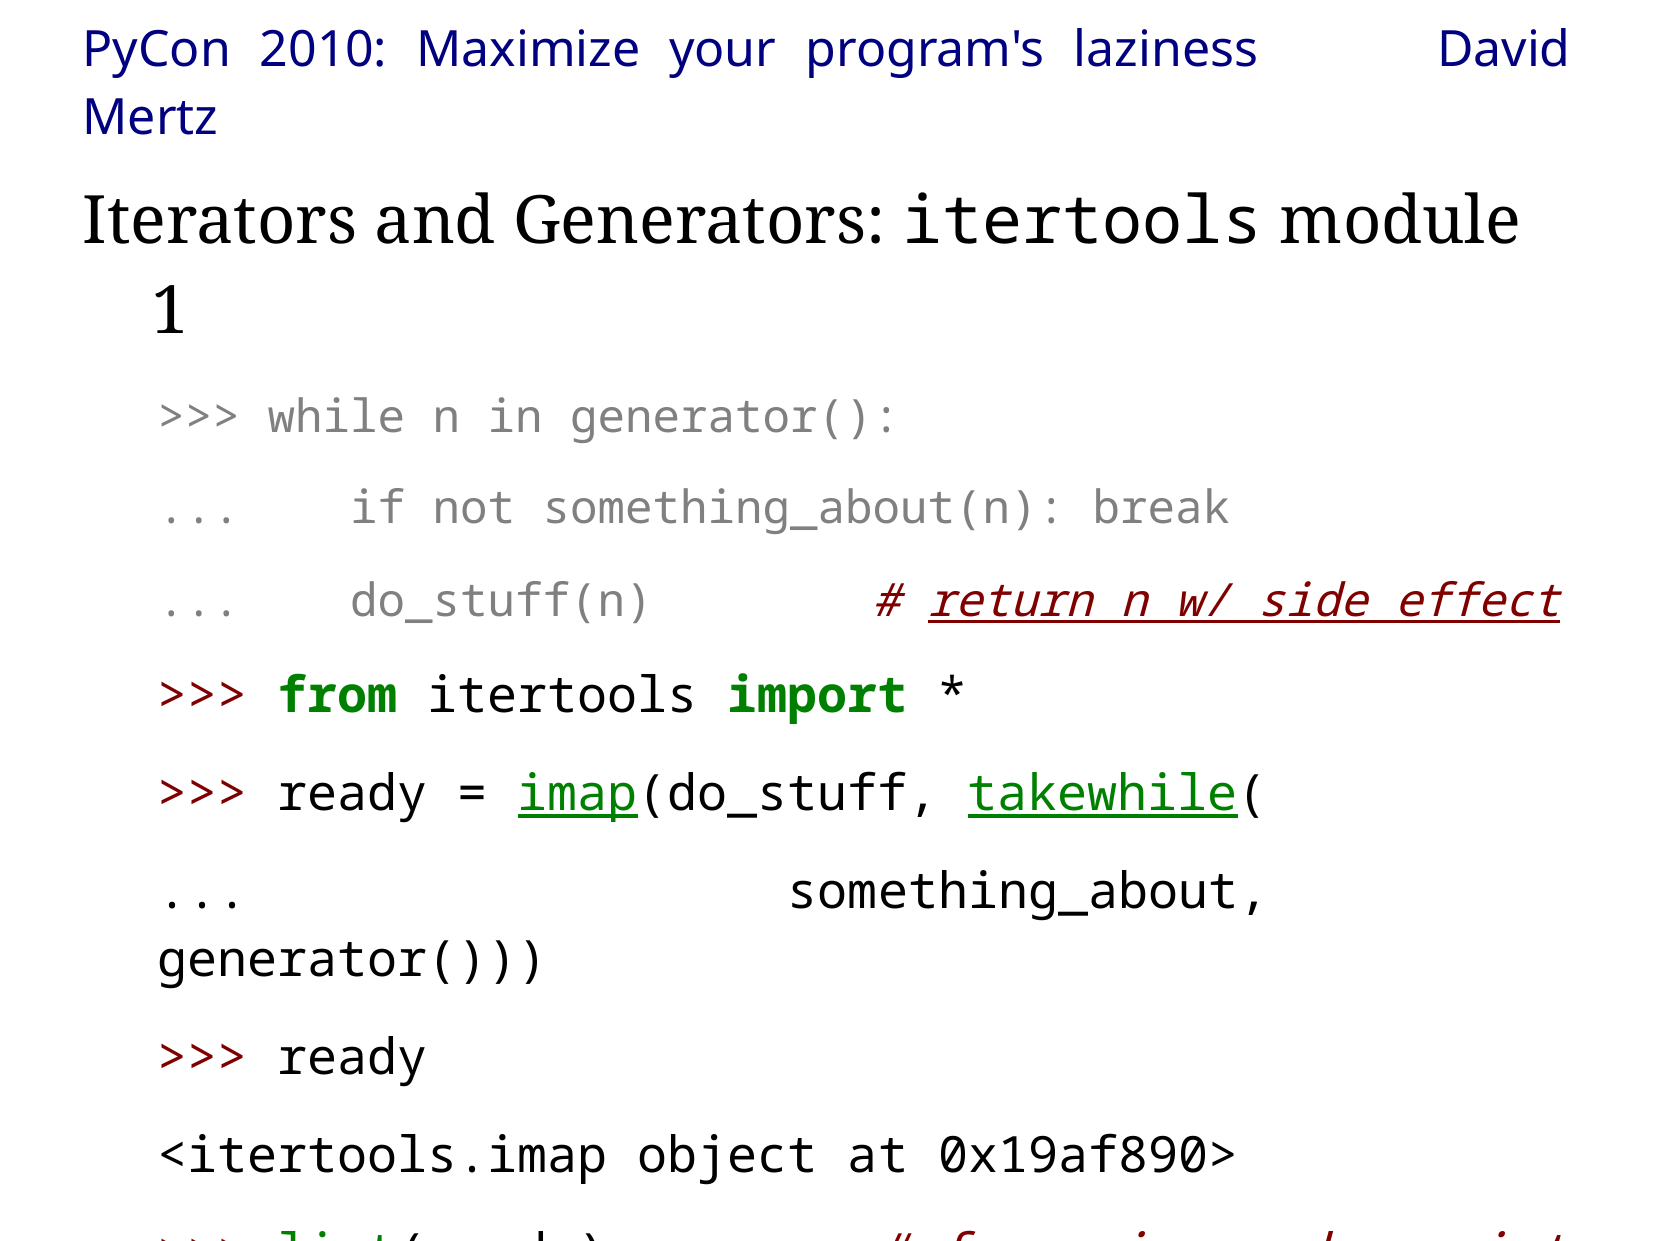

PyCon 2010: Maximize your program's laziness			David Mertz
Iterators and Generators: itertools module 1
>>> while n in generator():
... if not something_about(n): break
... do_stuff(n) # return n w/ side effect
>>> from itertools import *
>>> ready = imap(do_stuff, takewhile(
... something_about, generator()))
>>> ready
<itertools.imap object at 0x19af890>
>>> list(ready) # for n in ready: print n,
[901, 42001, 18901, 64001, 56901, 66001, 14901, 48001]
#